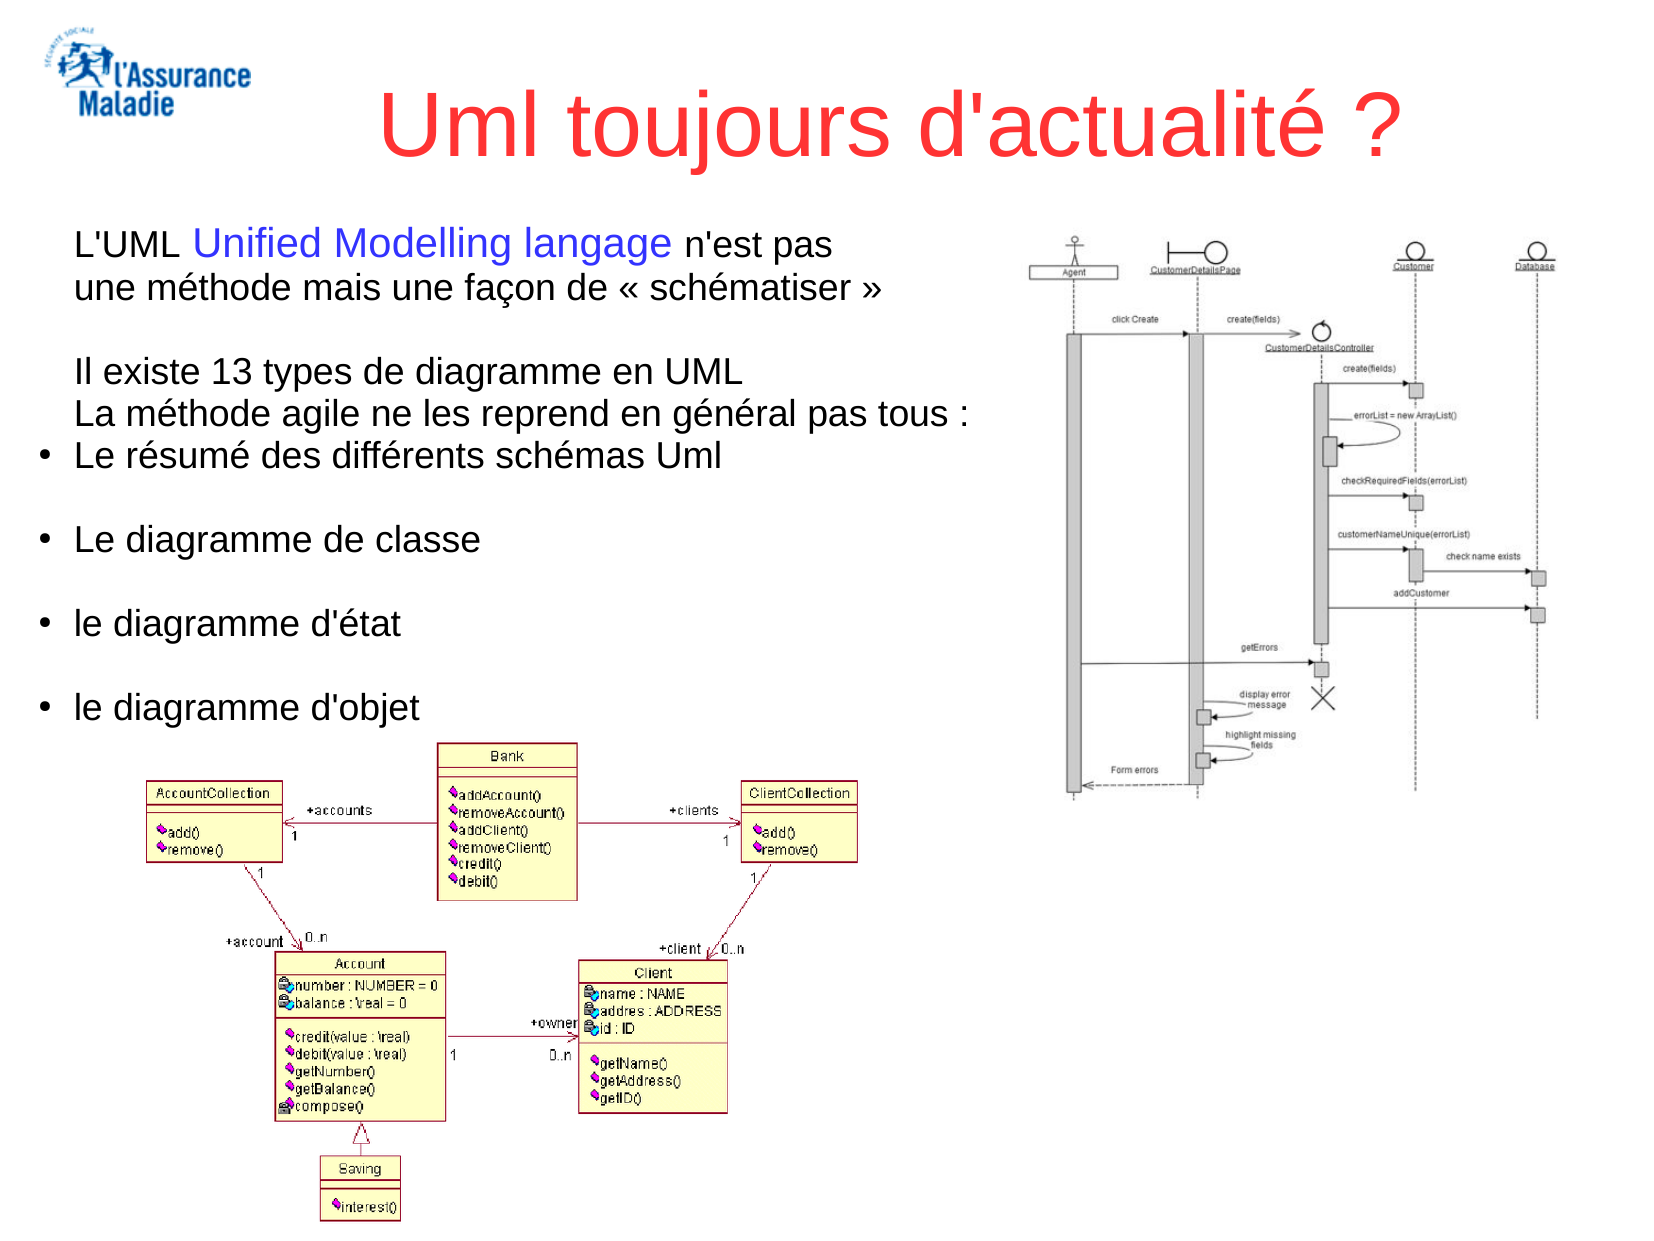

# Uml toujours d'actualité ?
L'UML Unified Modelling langage n'est pas
une méthode mais une façon de « schématiser »
Il existe 13 types de diagramme en UML
La méthode agile ne les reprend en général pas tous :
Le résumé des différents schémas Uml
Le diagramme de classe
le diagramme d'état
le diagramme d'objet